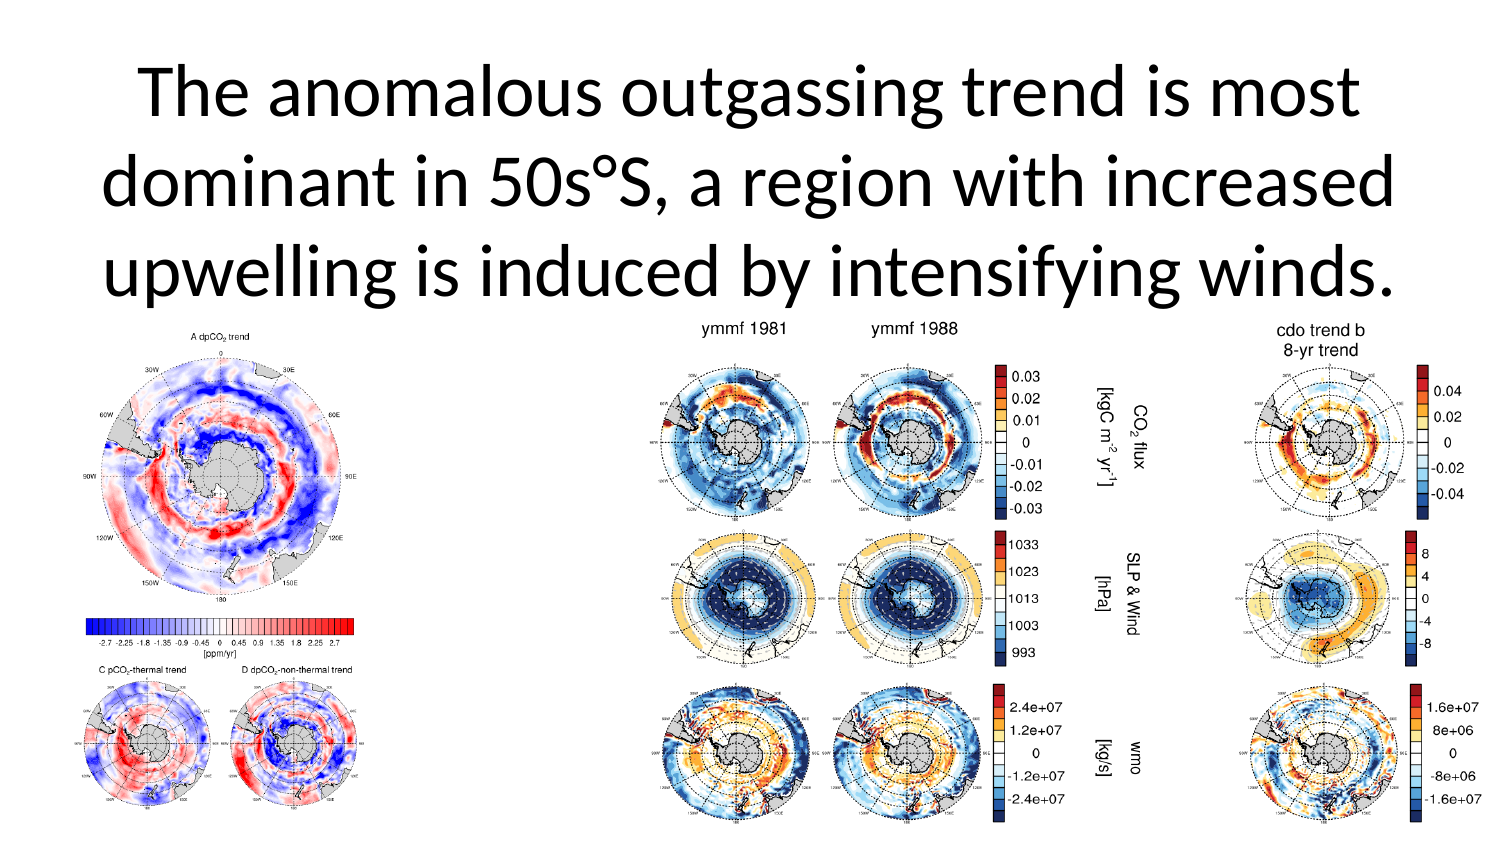

# The anomalous outgassing trend is most dominant in 50s°S, a region with increased upwelling is induced by intensifying winds.